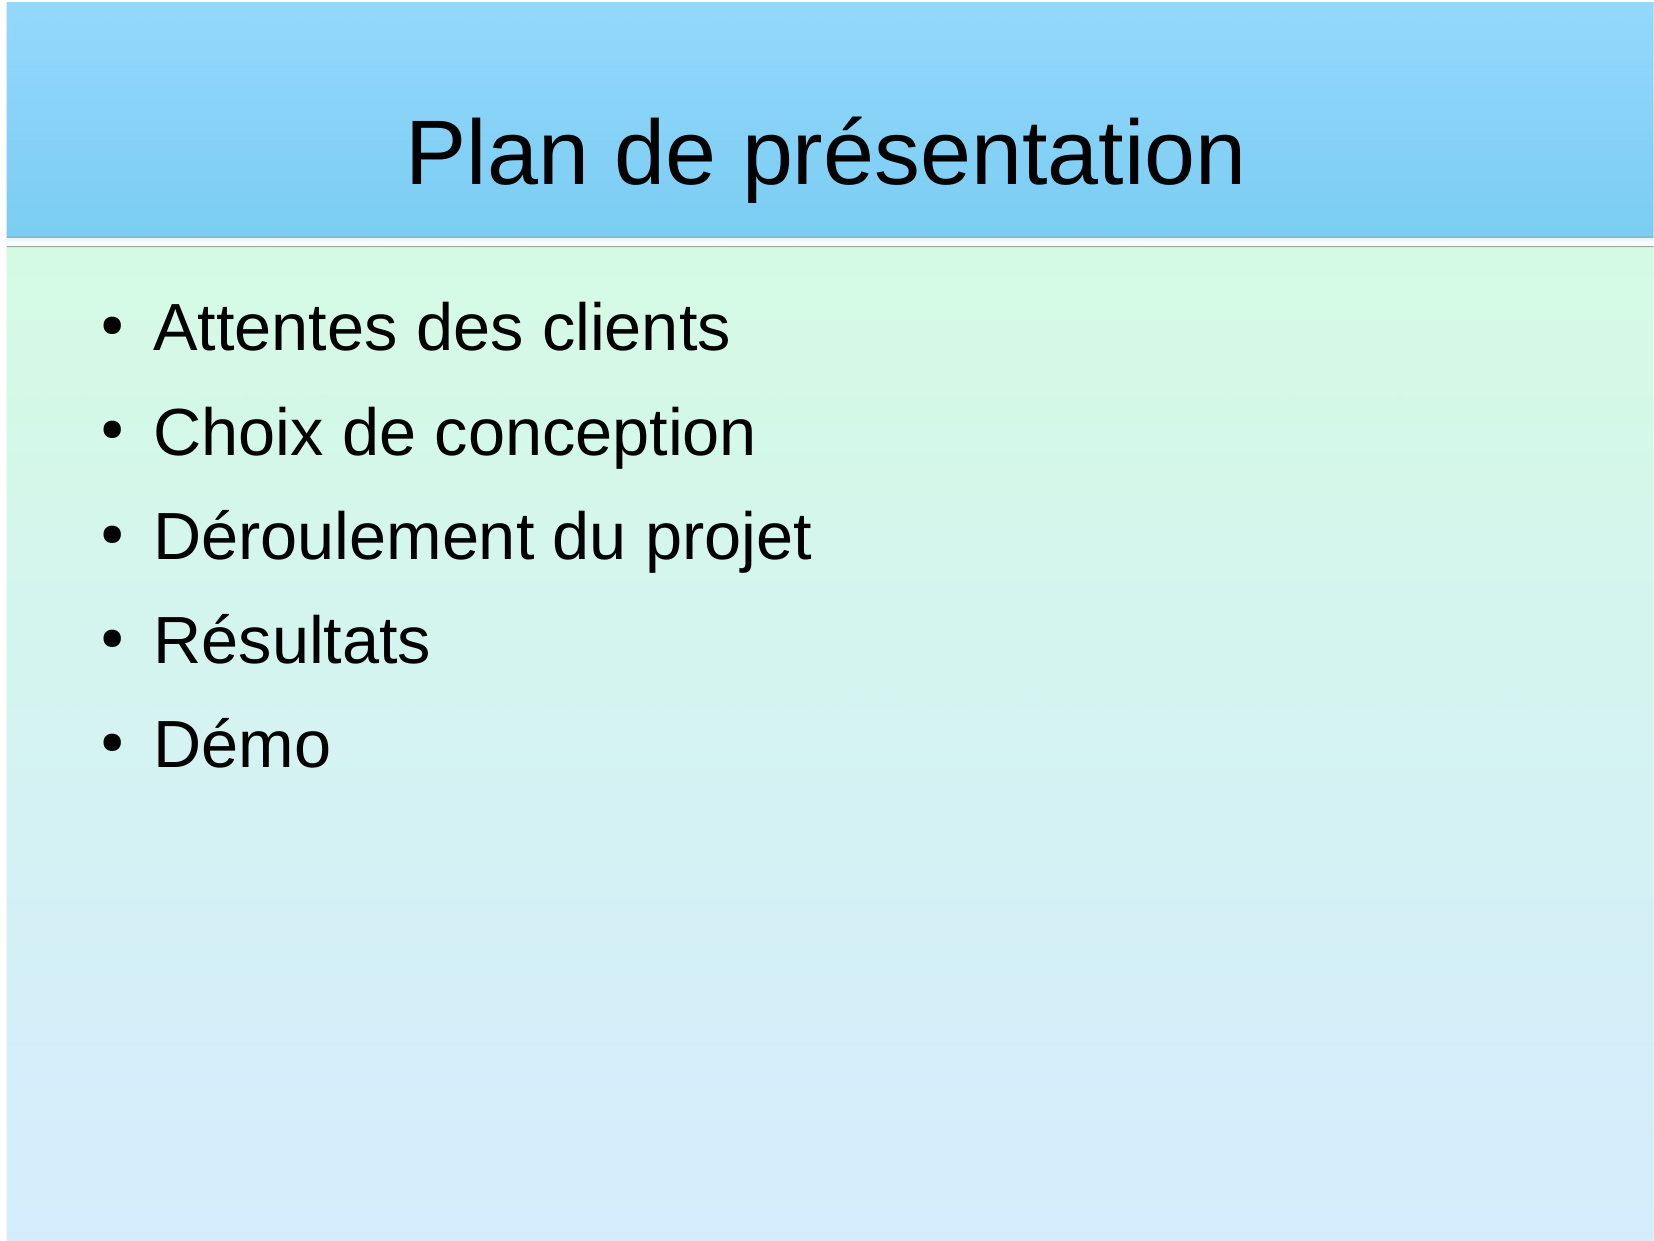

# Plan de présentation
Attentes des clients
Choix de conception
Déroulement du projet
Résultats
Démo
4